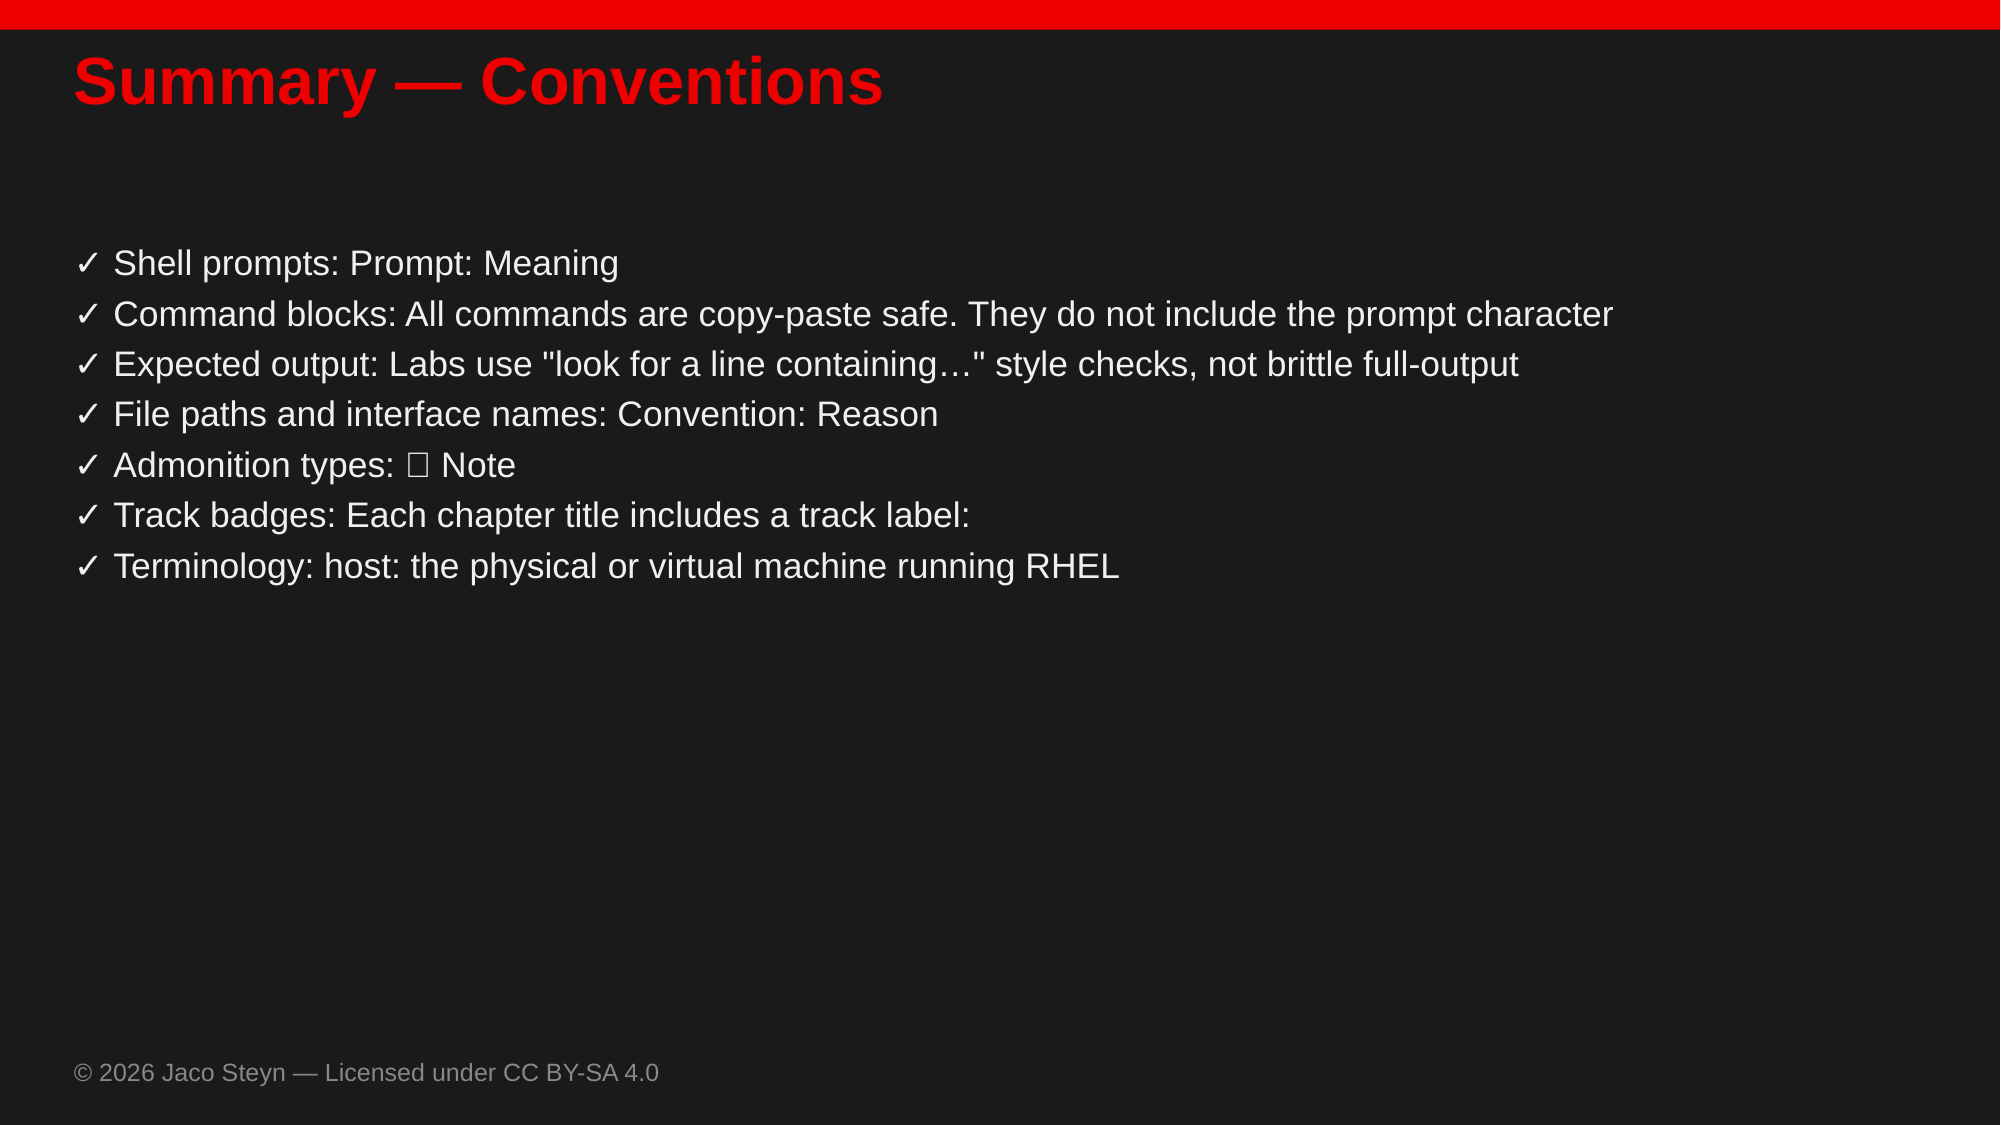

Summary — Conventions
✓ Shell prompts: Prompt: Meaning
✓ Command blocks: All commands are copy-paste safe. They do not include the prompt character
✓ Expected output: Labs use "look for a line containing…" style checks, not brittle full-output
✓ File paths and interface names: Convention: Reason
✓ Admonition types: 📝 Note
✓ Track badges: Each chapter title includes a track label:
✓ Terminology: host: the physical or virtual machine running RHEL
© 2026 Jaco Steyn — Licensed under CC BY-SA 4.0